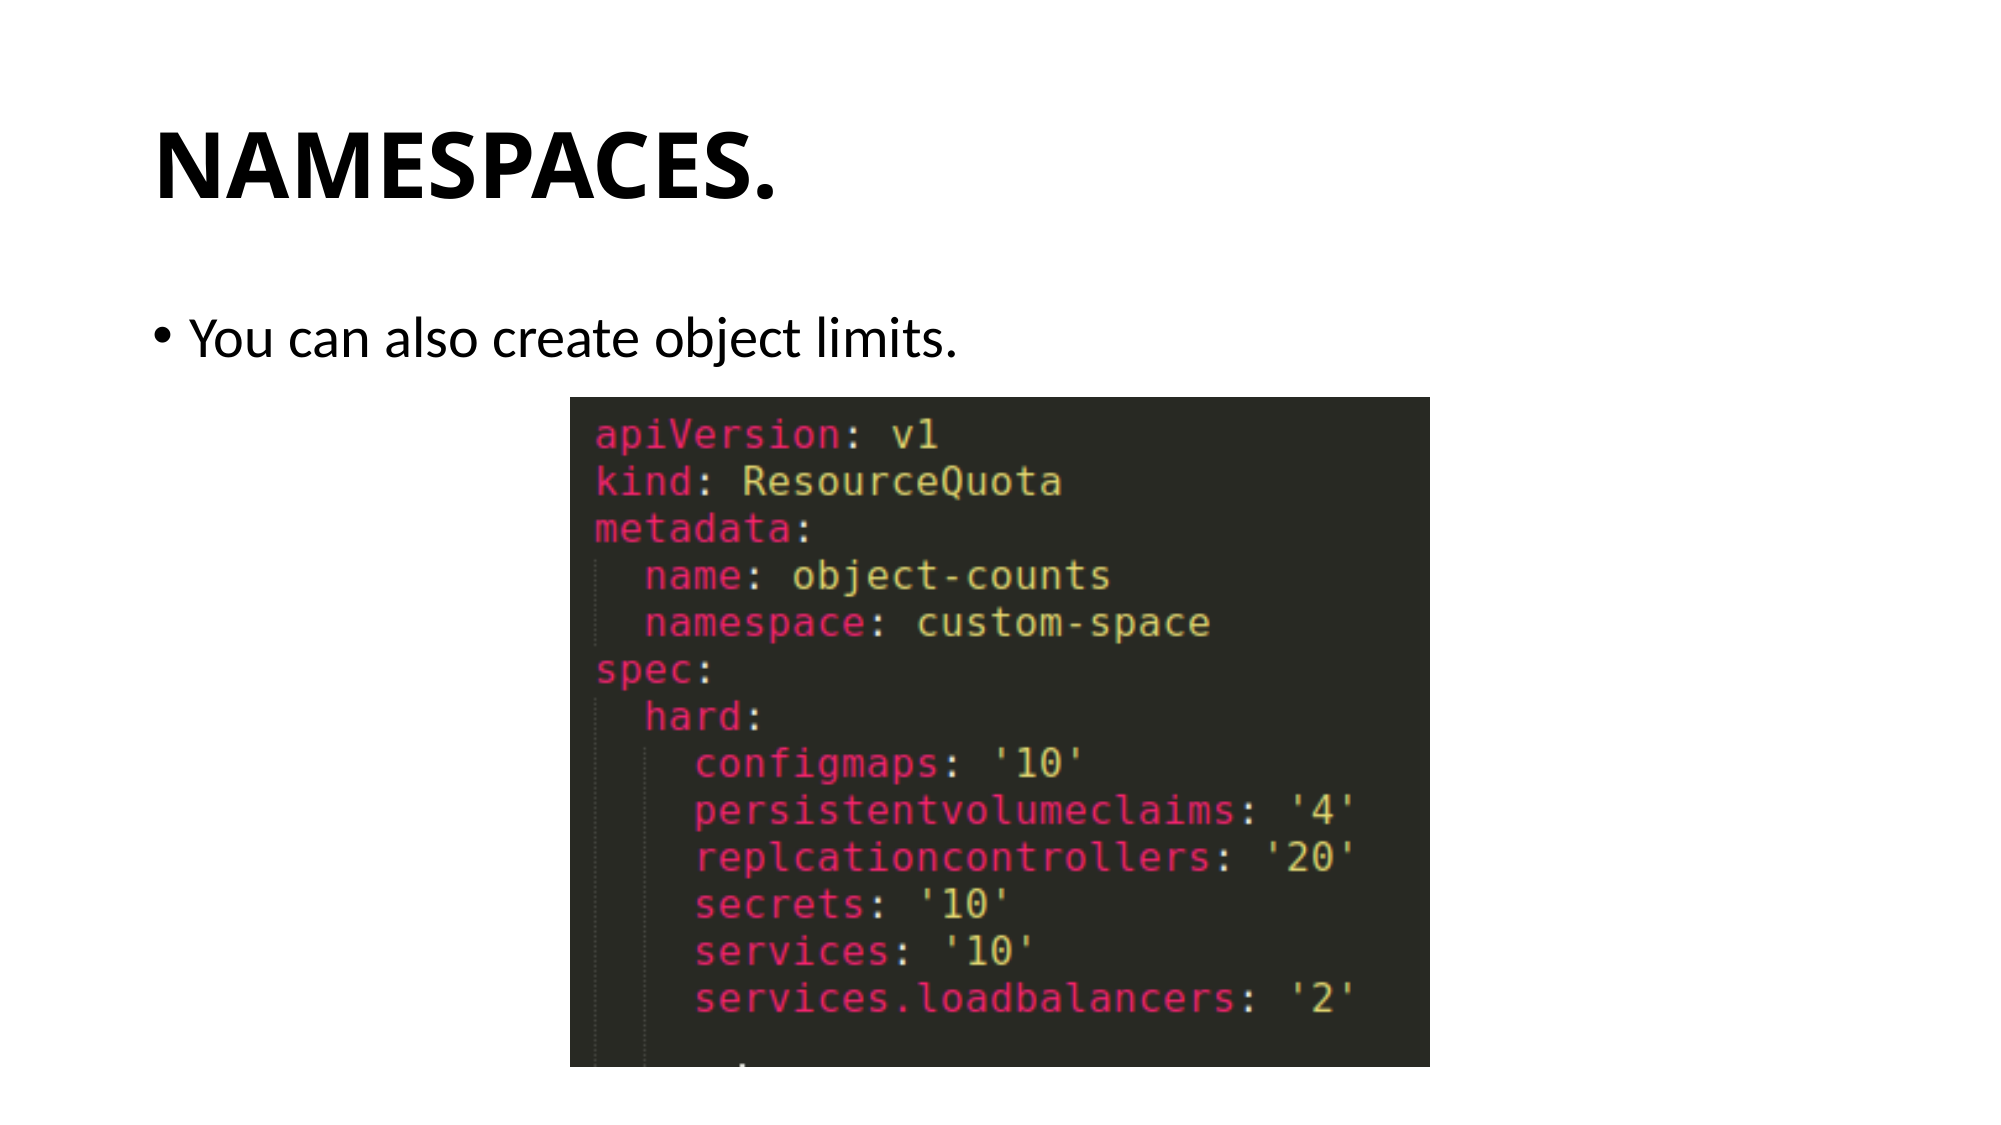

# NAMESPACES.
You can also create object limits.